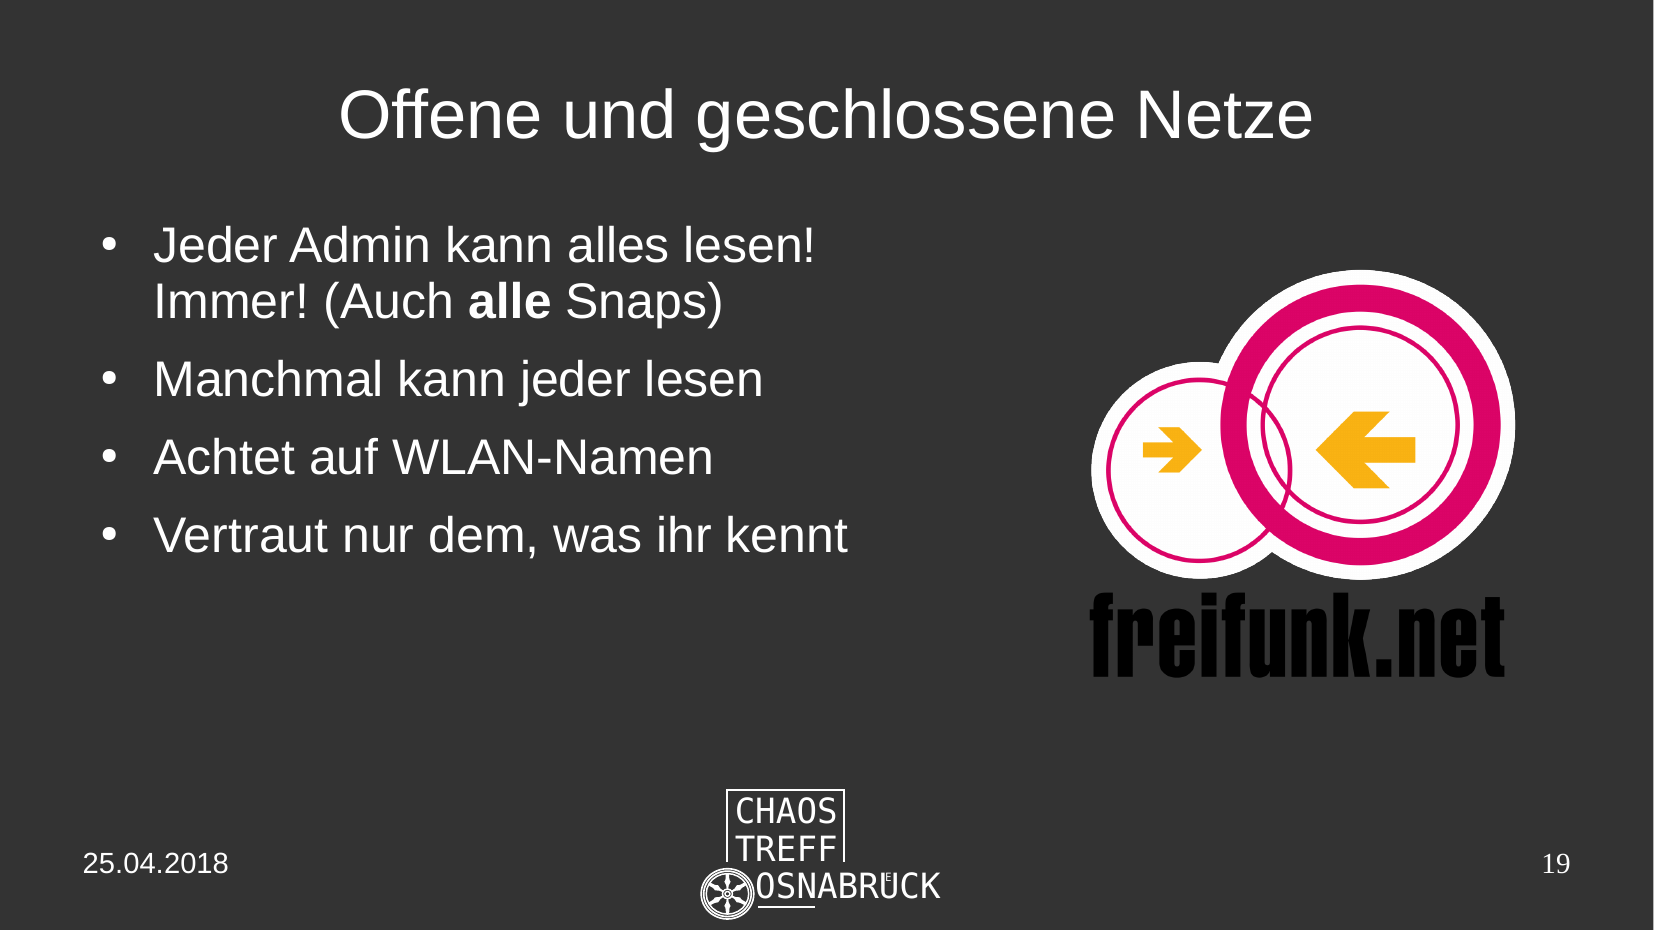

# Offene und geschlossene Netze
Jeder Admin kann alles lesen! Immer! (Auch alle Snaps)
Manchmal kann jeder lesen
Achtet auf WLAN-Namen
Vertraut nur dem, was ihr kennt
19